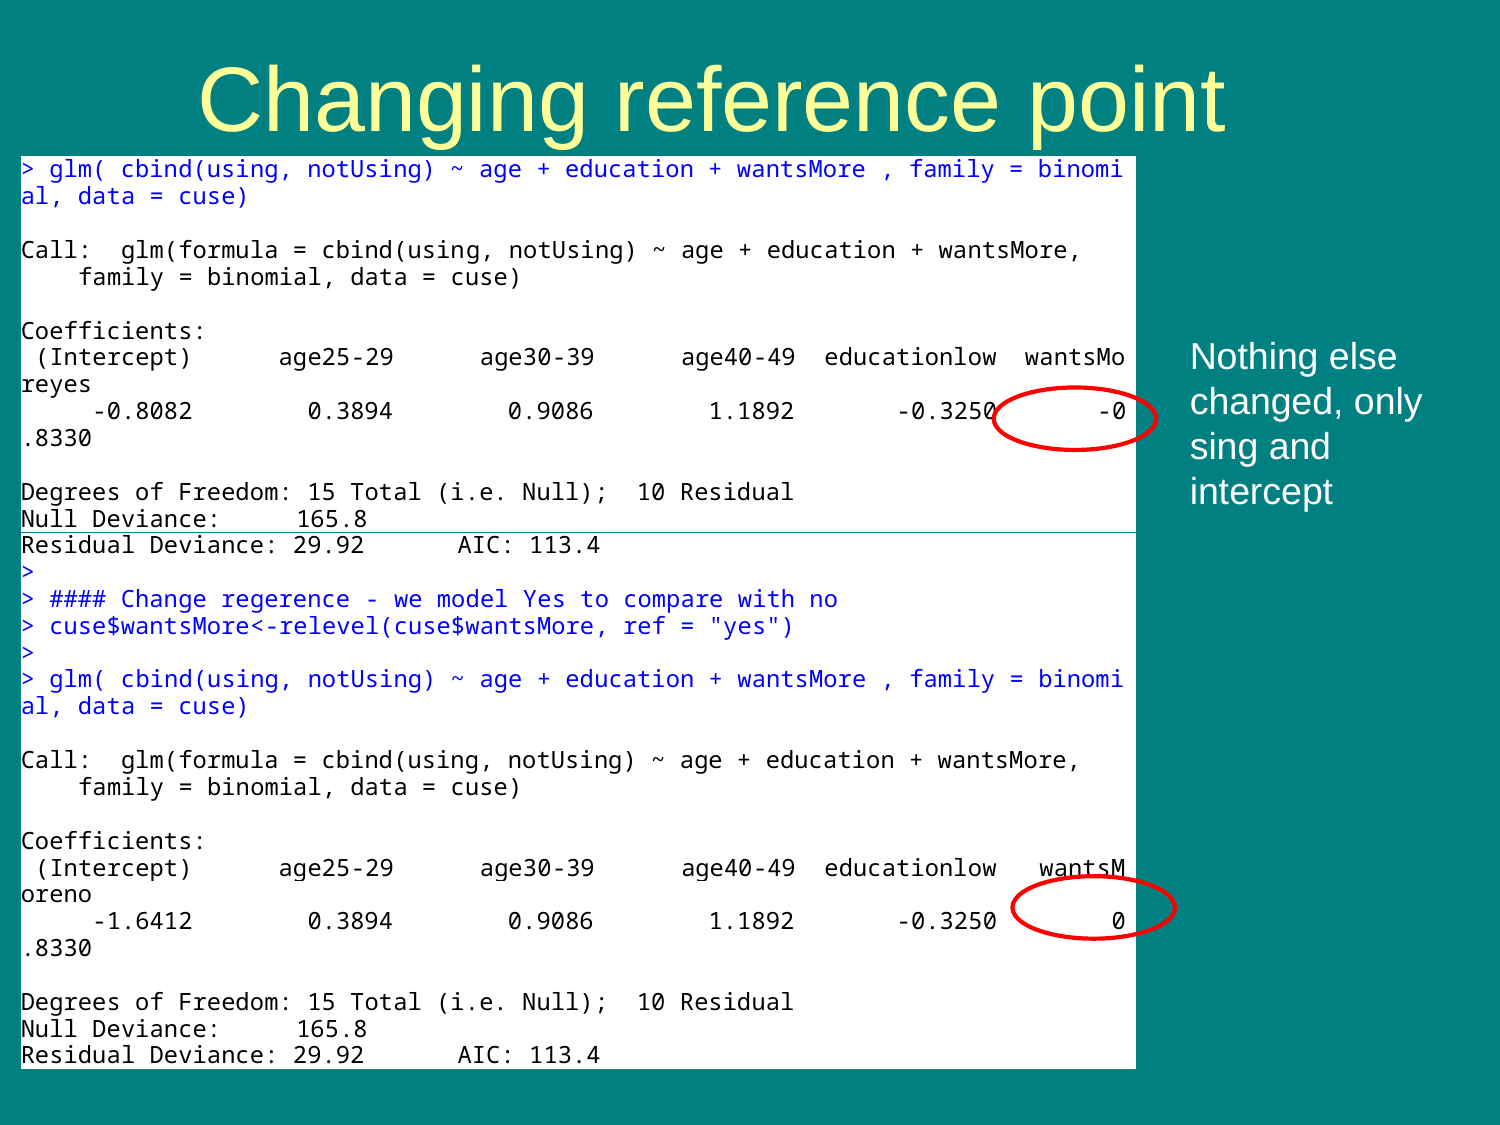

# Changing reference point
Nothing else changed, only sing and intercept